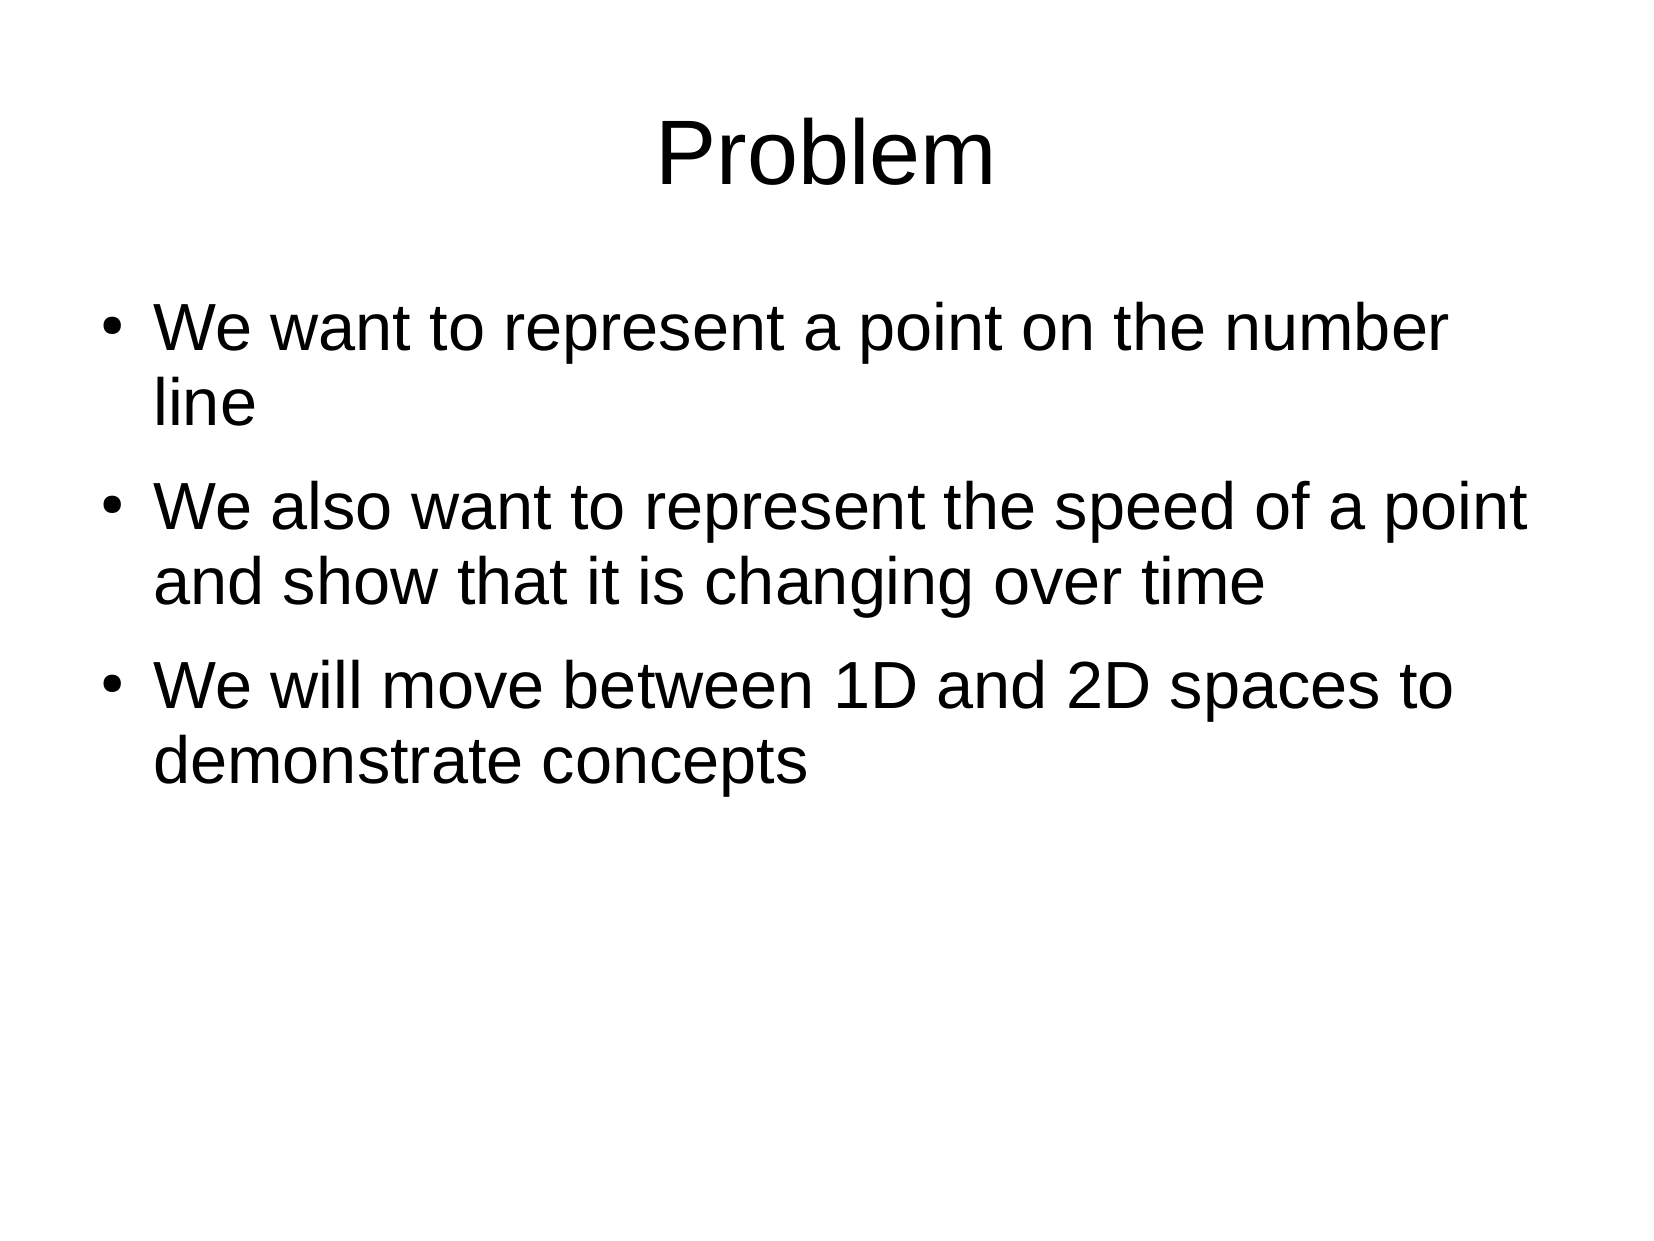

# Problem
We want to represent a point on the number line
We also want to represent the speed of a point and show that it is changing over time
We will move between 1D and 2D spaces to demonstrate concepts